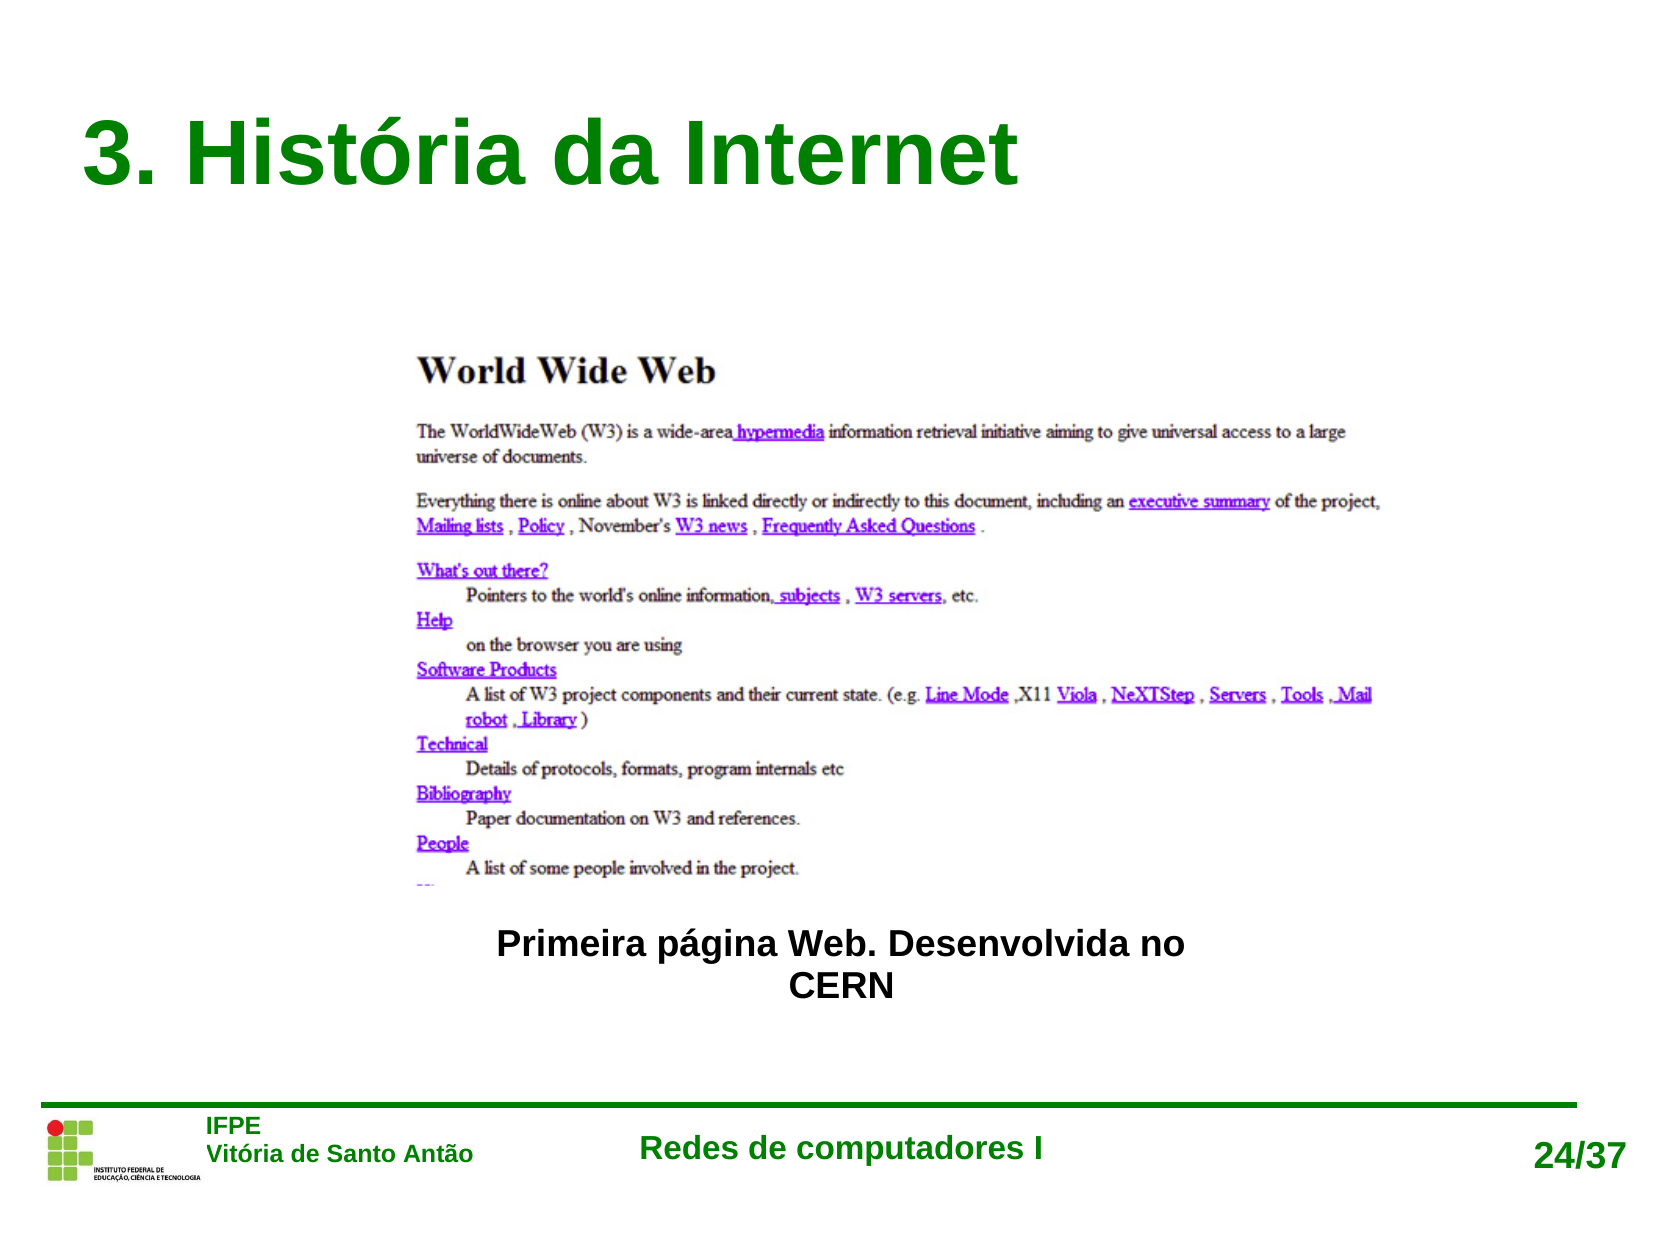

# 3. História da Internet
Primeira página Web. Desenvolvida no CERN